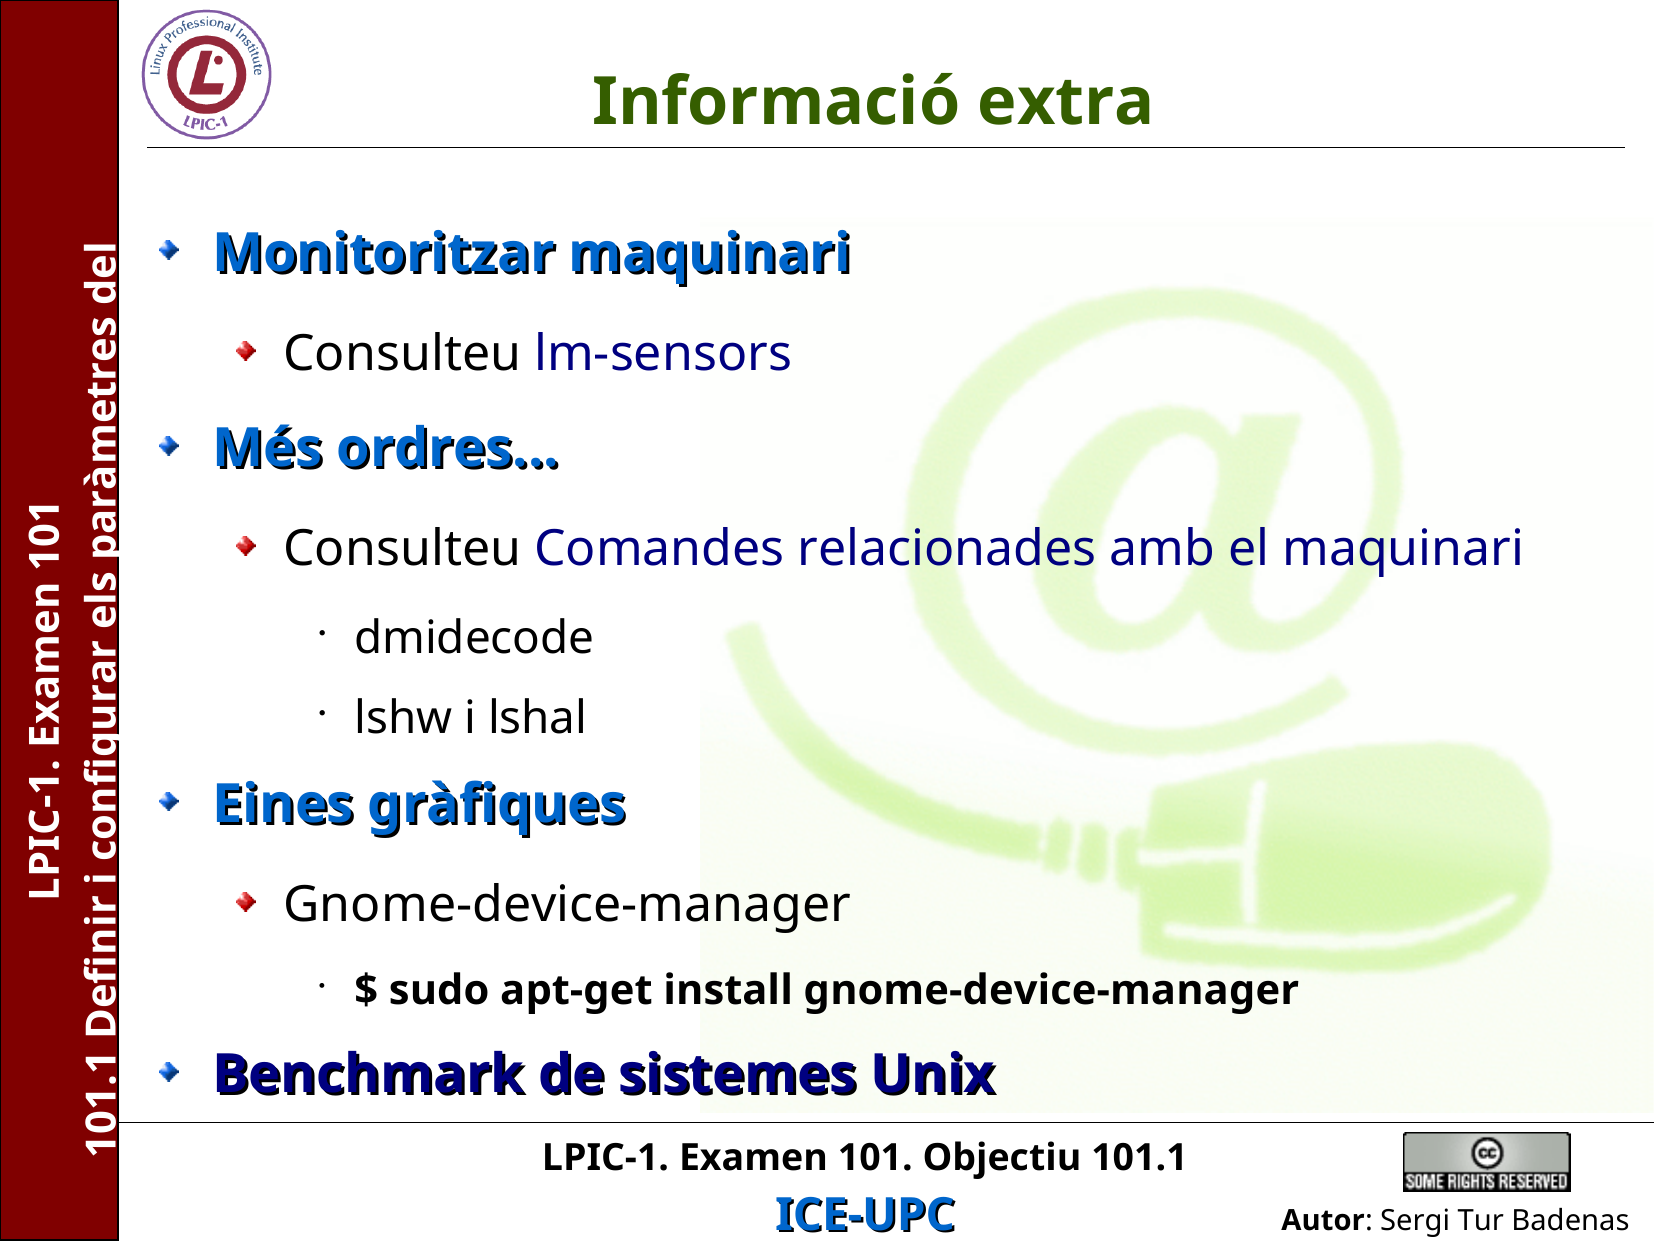

# Informació extra
Monitoritzar maquinari
Consulteu lm-sensors
Més ordres...
Consulteu Comandes relacionades amb el maquinari
dmidecode
lshw i lshal
Eines gràfiques
Gnome-device-manager
$ sudo apt-get install gnome-device-manager
Benchmark de sistemes Unix